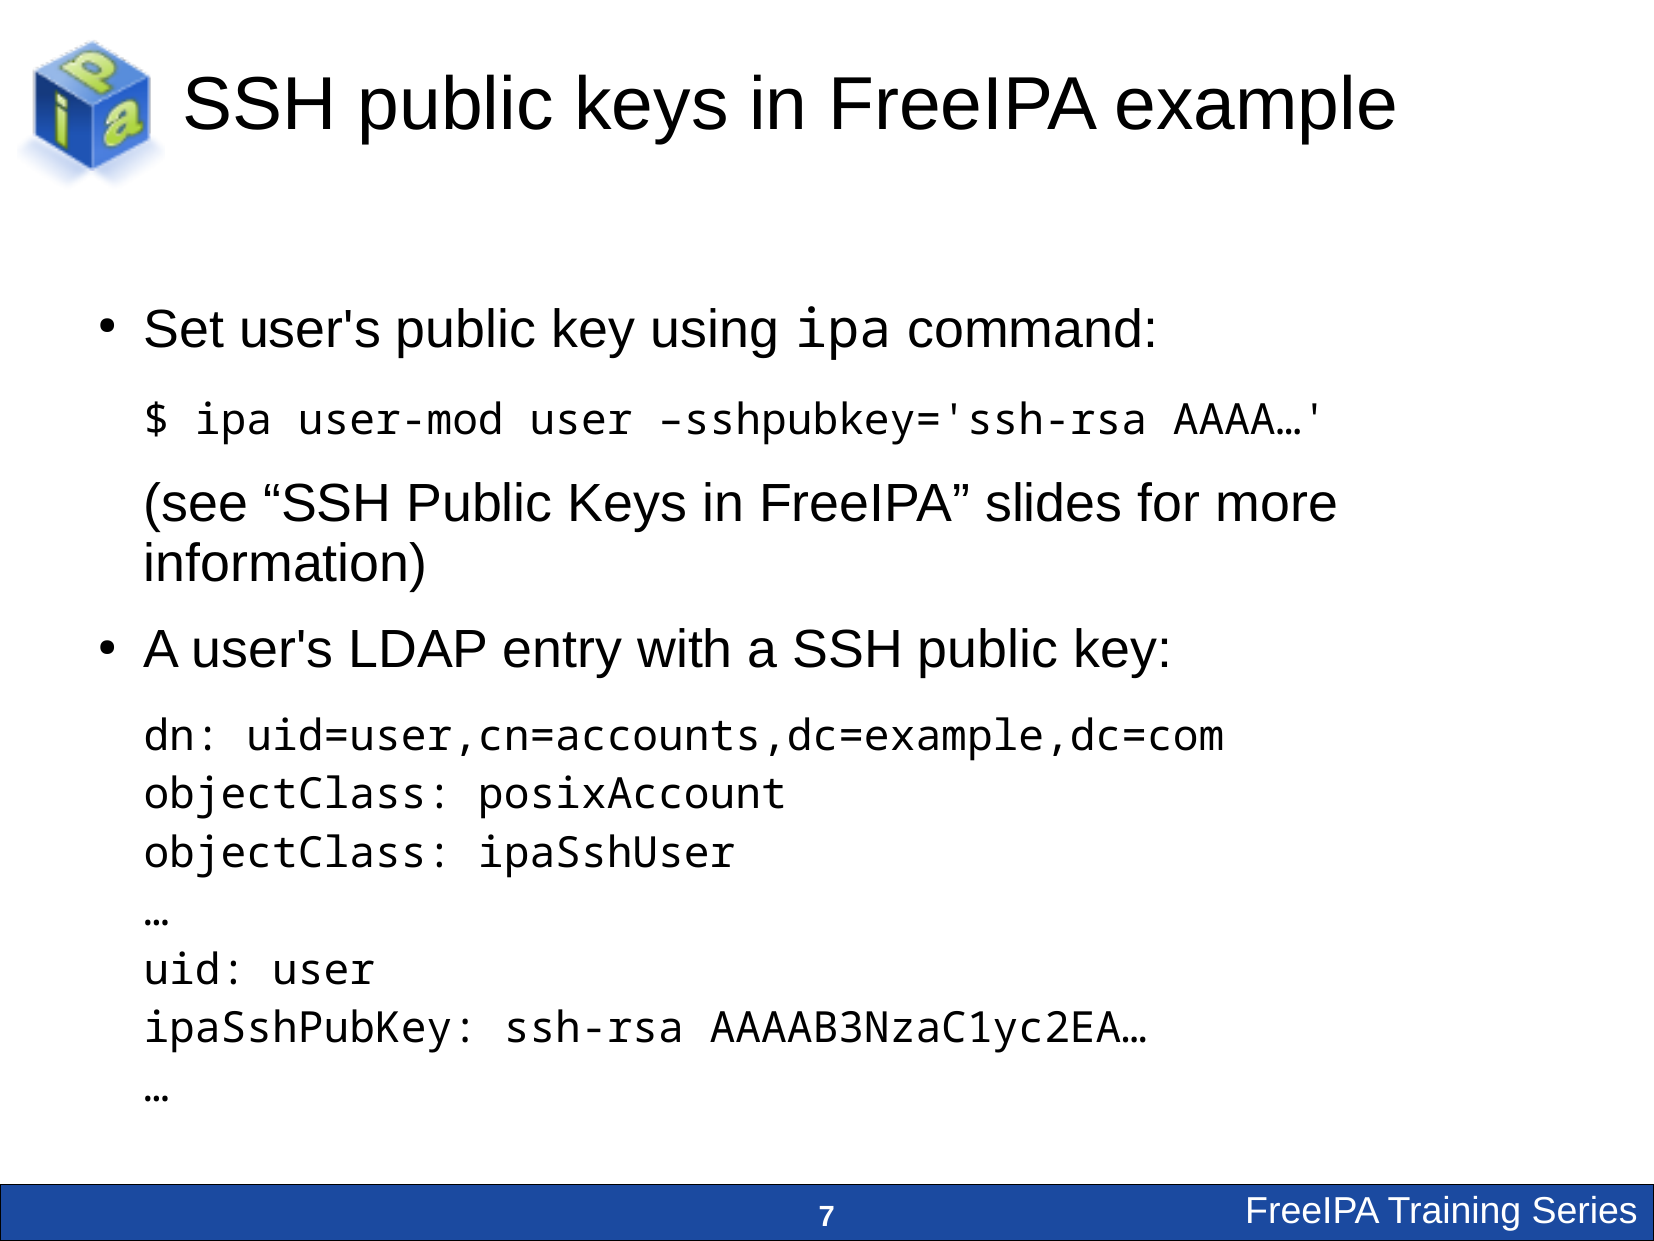

# SSH public keys in FreeIPA example
Set user's public key using ipa command:
$ ipa user-mod user –sshpubkey='ssh-rsa AAAA…'
(see “SSH Public Keys in FreeIPA” slides for more information)
A user's LDAP entry with a SSH public key:
dn: uid=user,cn=accounts,dc=example,dc=com
objectClass: posixAccount
objectClass: ipaSshUser
…
uid: user
ipaSshPubKey: ssh-rsa AAAAB3NzaC1yc2EA…
…
7